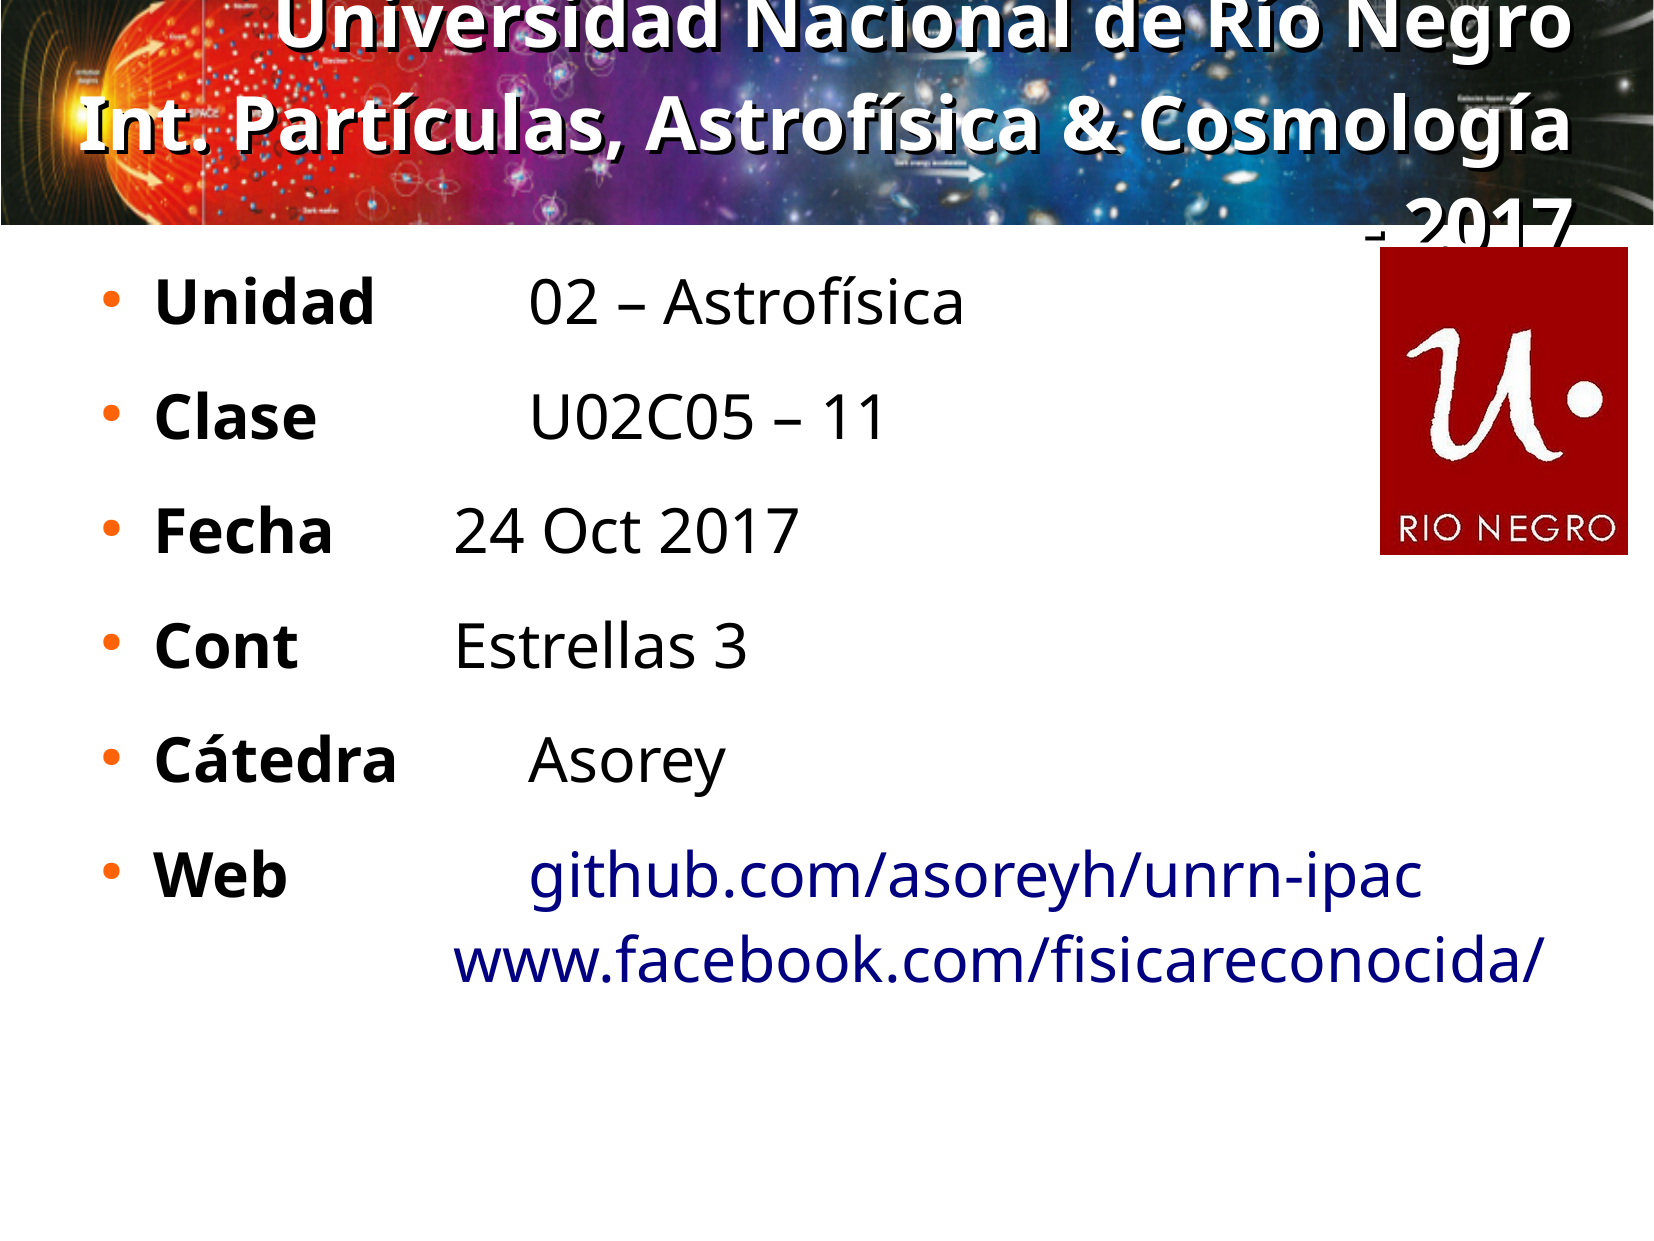

# Universidad Nacional de Río Negro Int. Partículas, Astrofísica & Cosmología - 2017
Unidad 		02 – Astrofísica
Clase			U02C05 – 11
Fecha		24 Oct 2017
Cont			Estrellas 3
Cátedra		Asorey
Web 			github.com/asoreyh/unrn-ipac
				www.facebook.com/fisicareconocida/